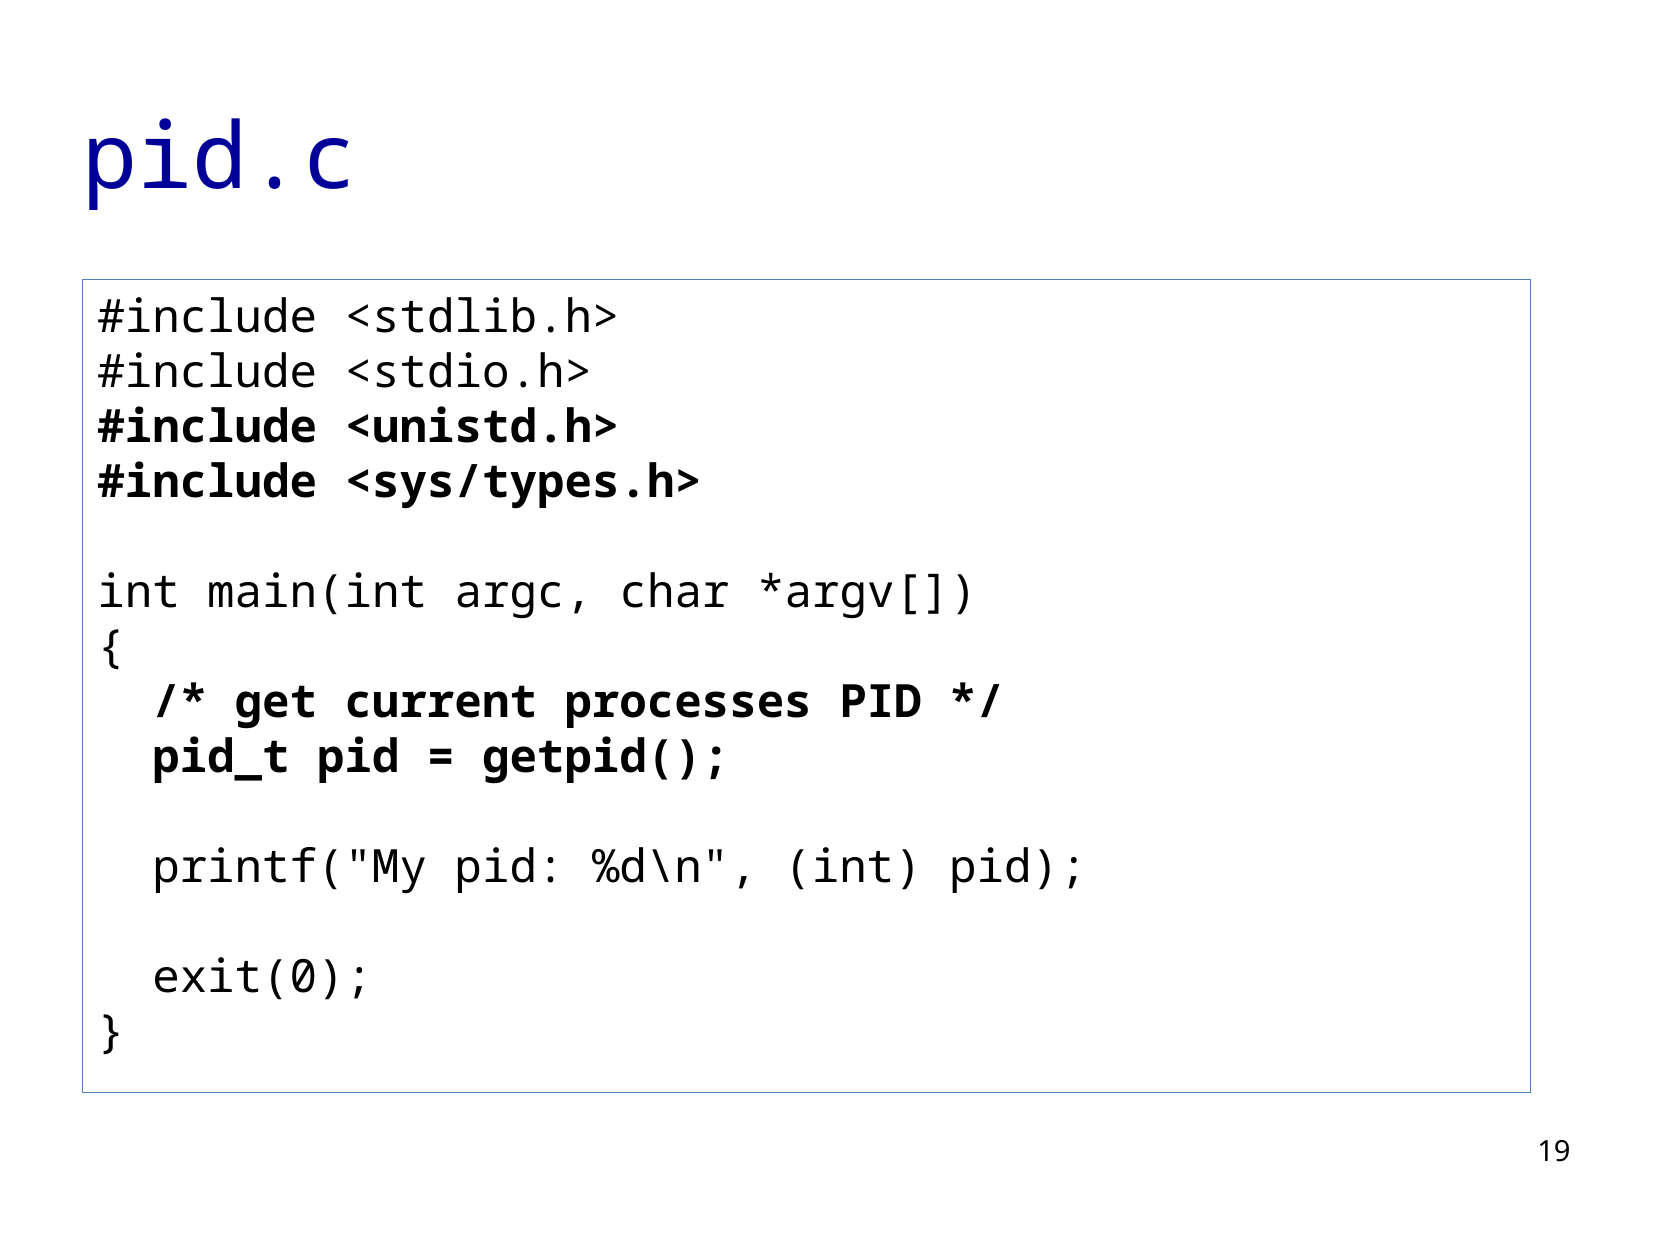

# pid.c
#include <stdlib.h>
#include <stdio.h>
#include <unistd.h>
#include <sys/types.h>
int main(int argc, char *argv[])
{
 /* get current processes PID */
 pid_t pid = getpid();
 printf("My pid: %d\n", (int) pid);
 exit(0);
}
19